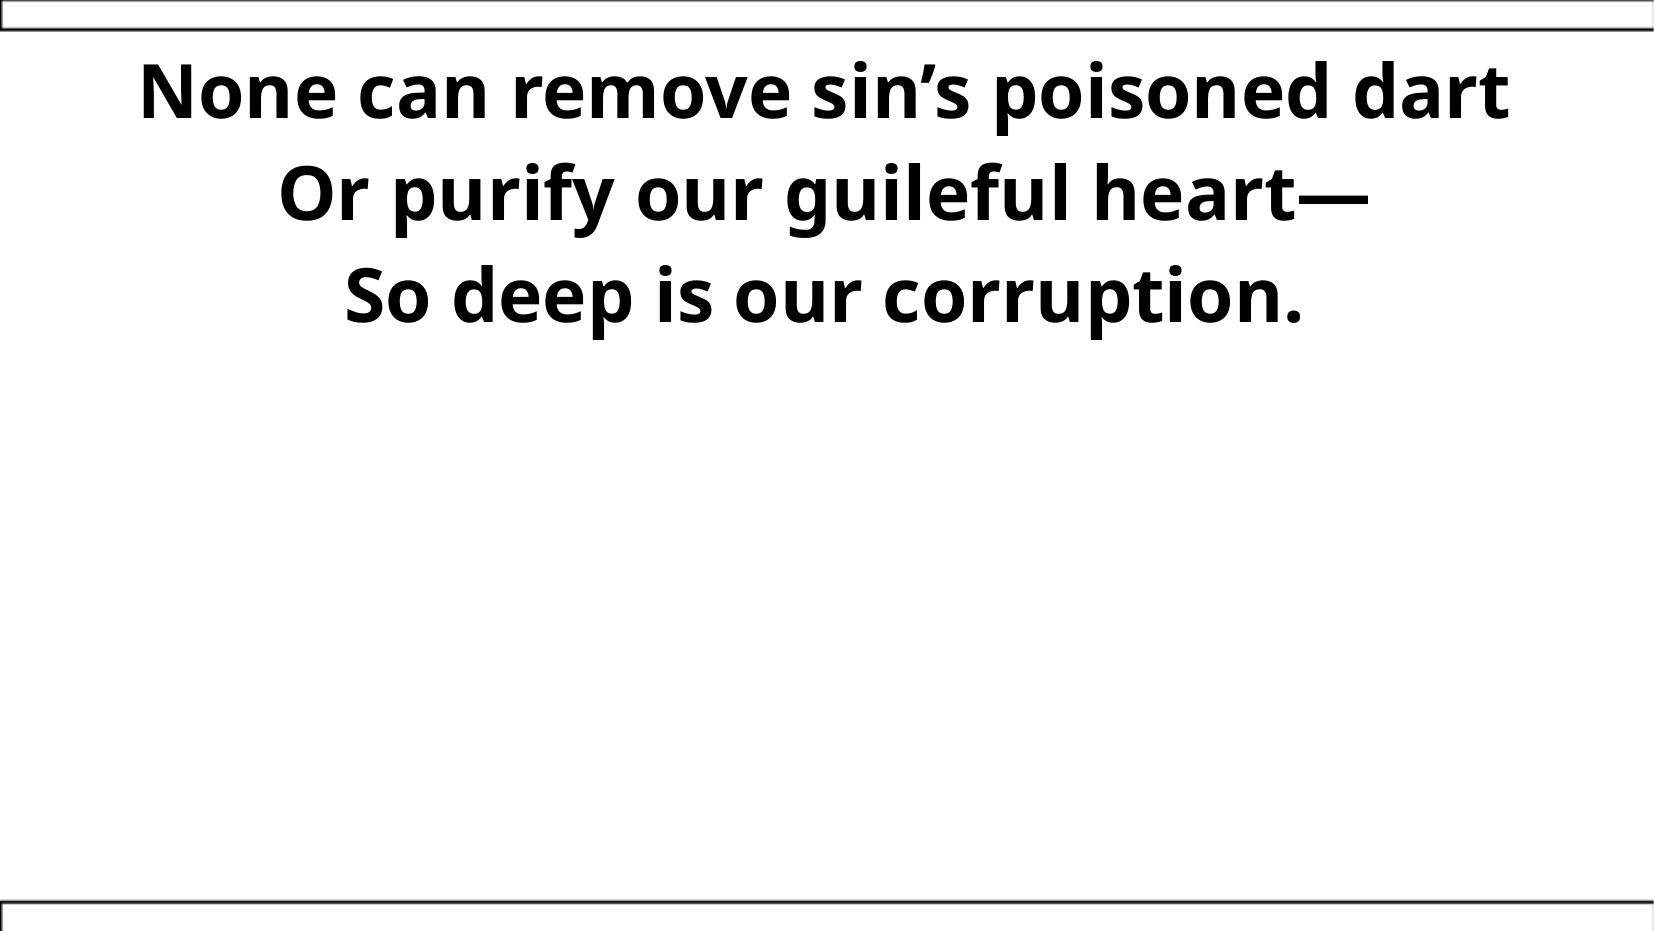

None can remove sin’s poisoned dart
Or purify our guileful heart—
So deep is our corruption.